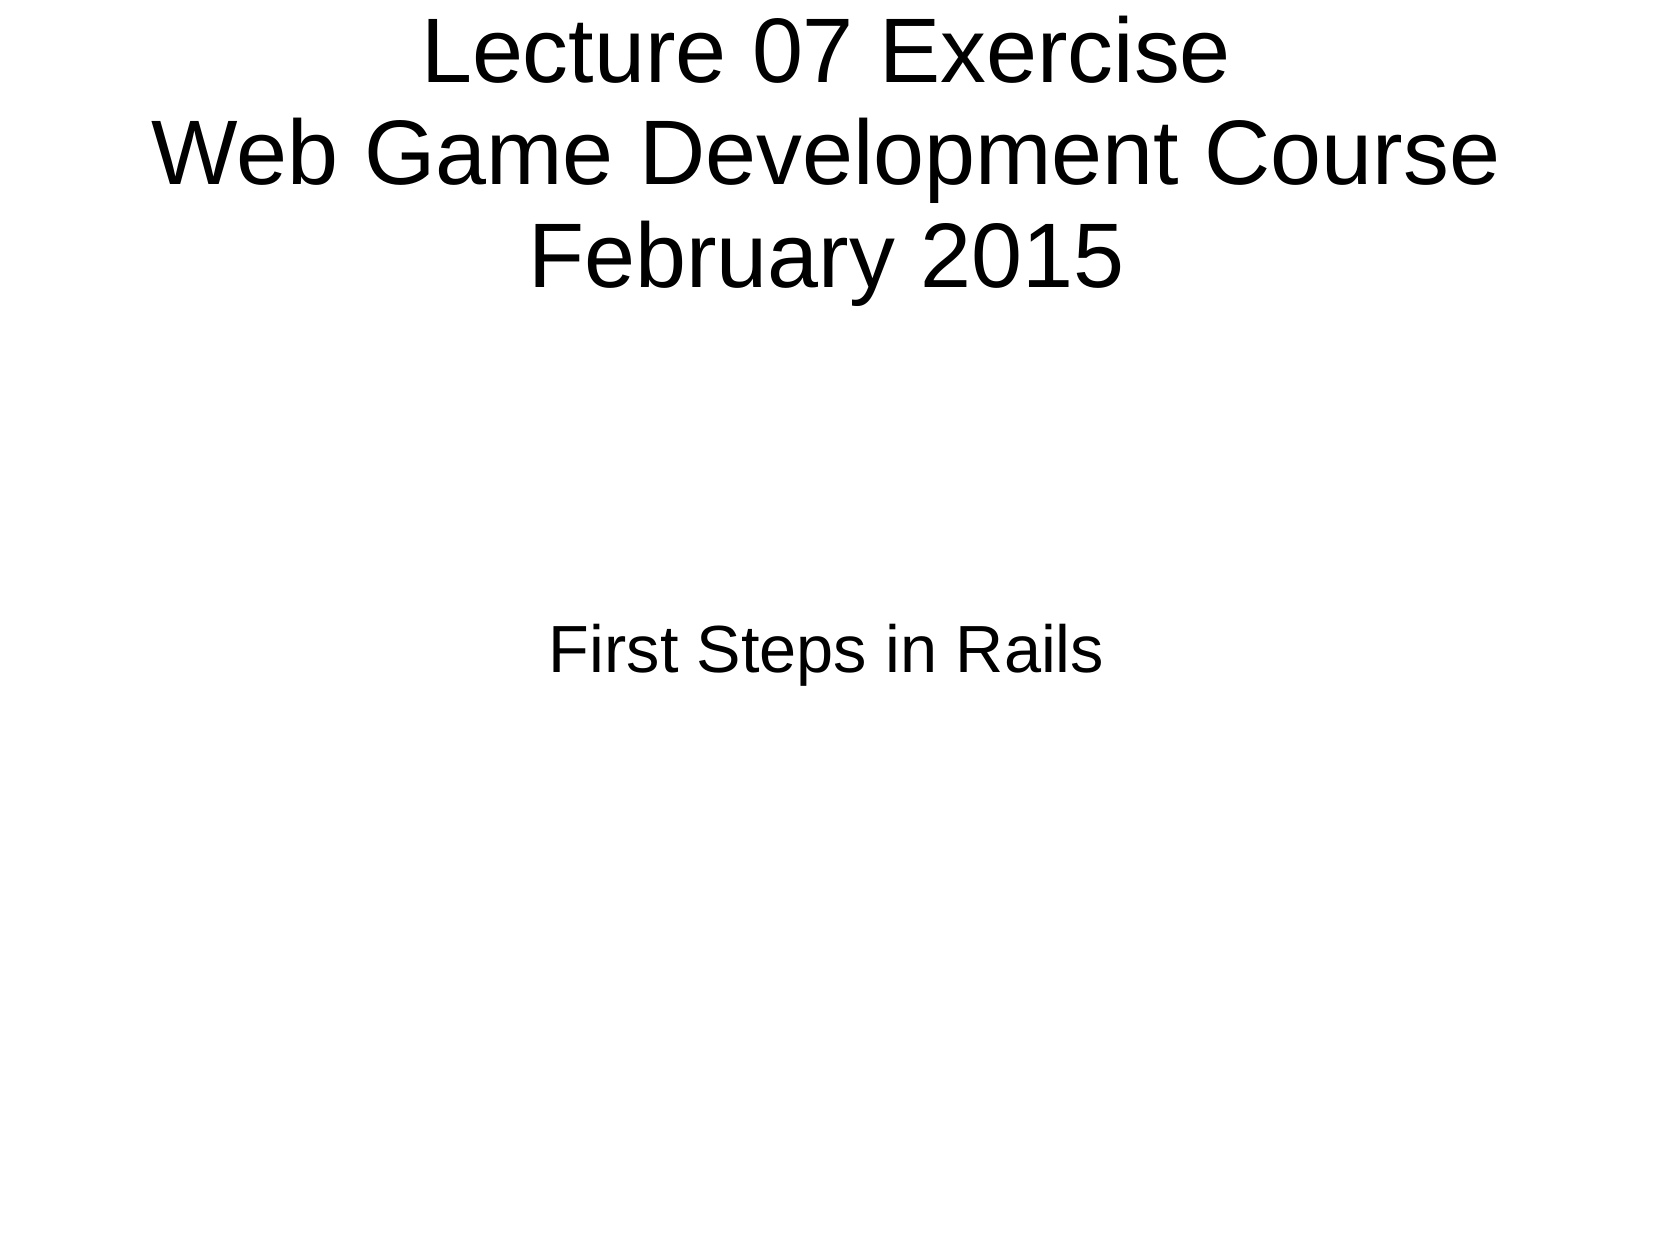

# Lecture 07 Exercise Web Game Development Course February 2015
First Steps in Rails